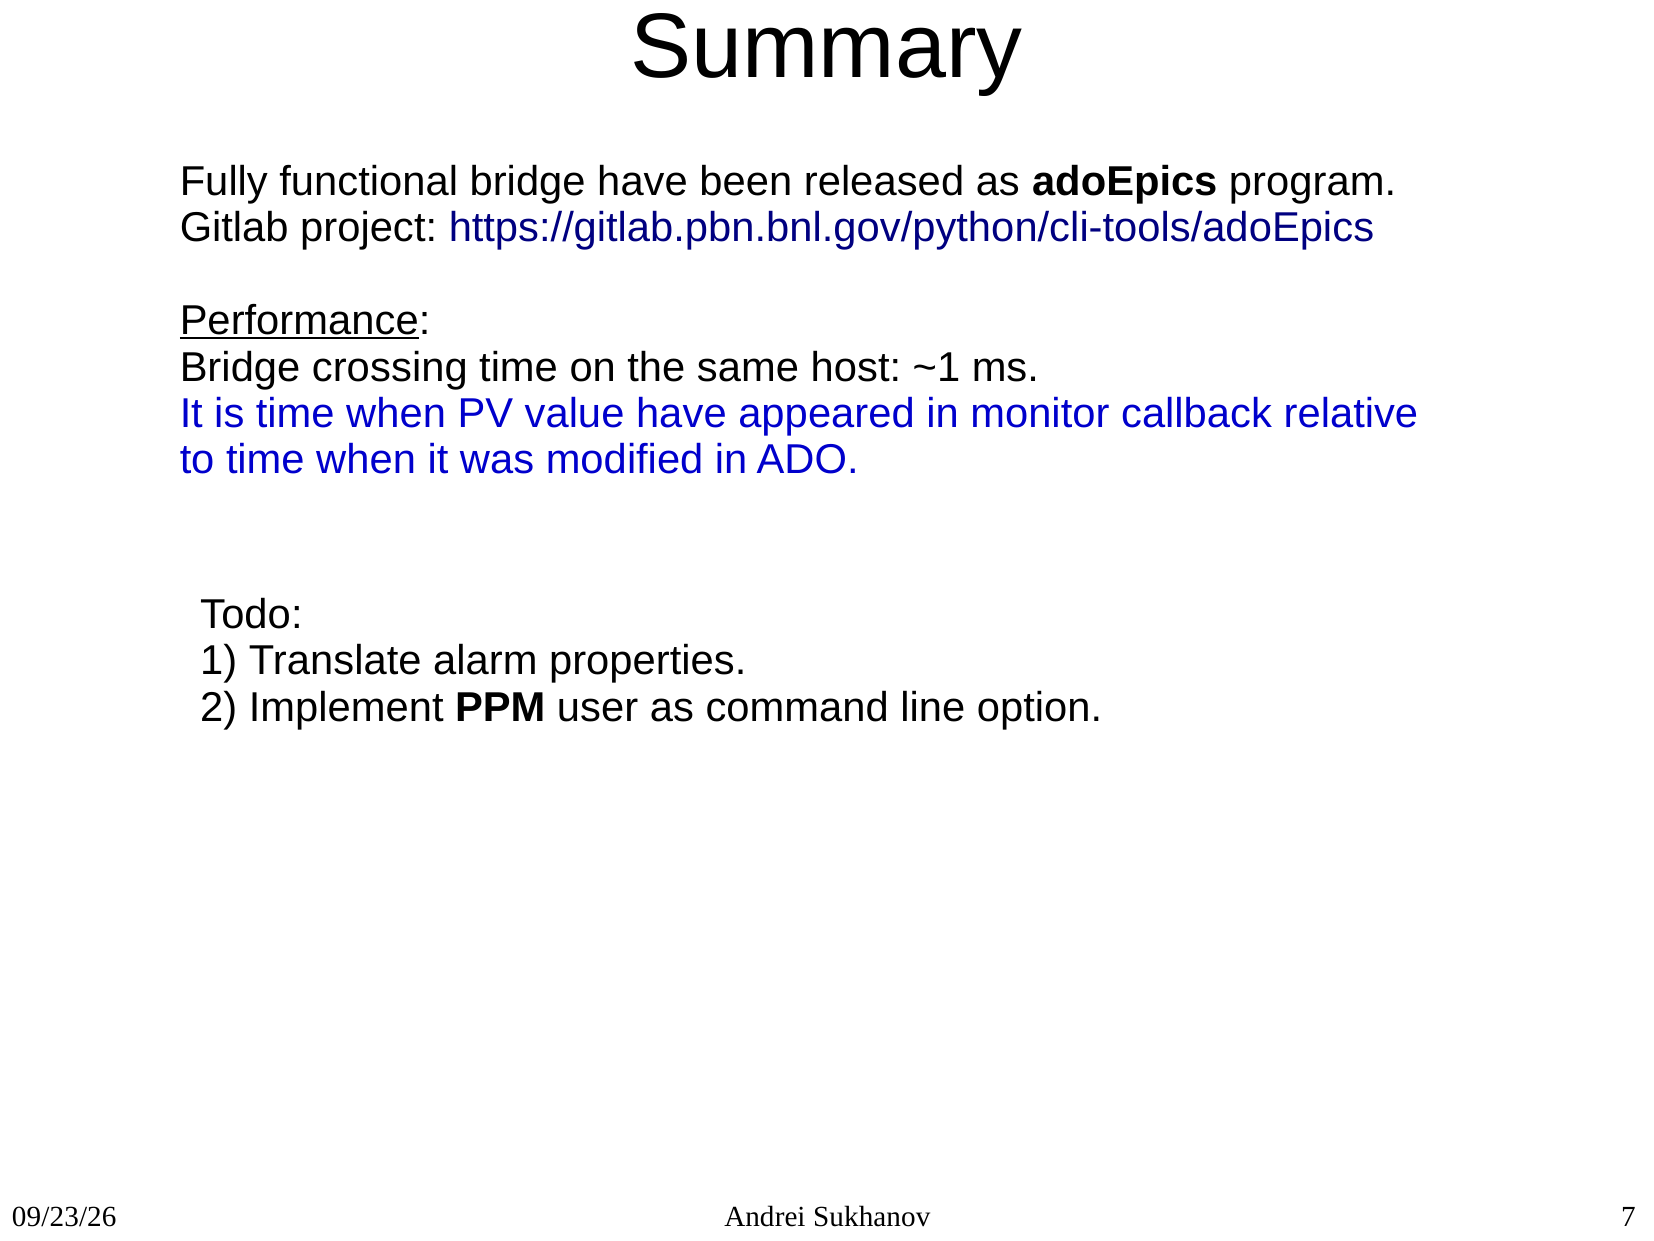

# Summary
Fully functional bridge have been released as adoEpics program.
Gitlab project: https://gitlab.pbn.bnl.gov/python/cli-tools/adoEpics
Performance:
Bridge crossing time on the same host: ~1 ms.
It is time when PV value have appeared in monitor callback relative to time when it was modified in ADO.
Todo:
 Translate alarm properties.
 Implement PPM user as command line option.
Andrei Sukhanov
7